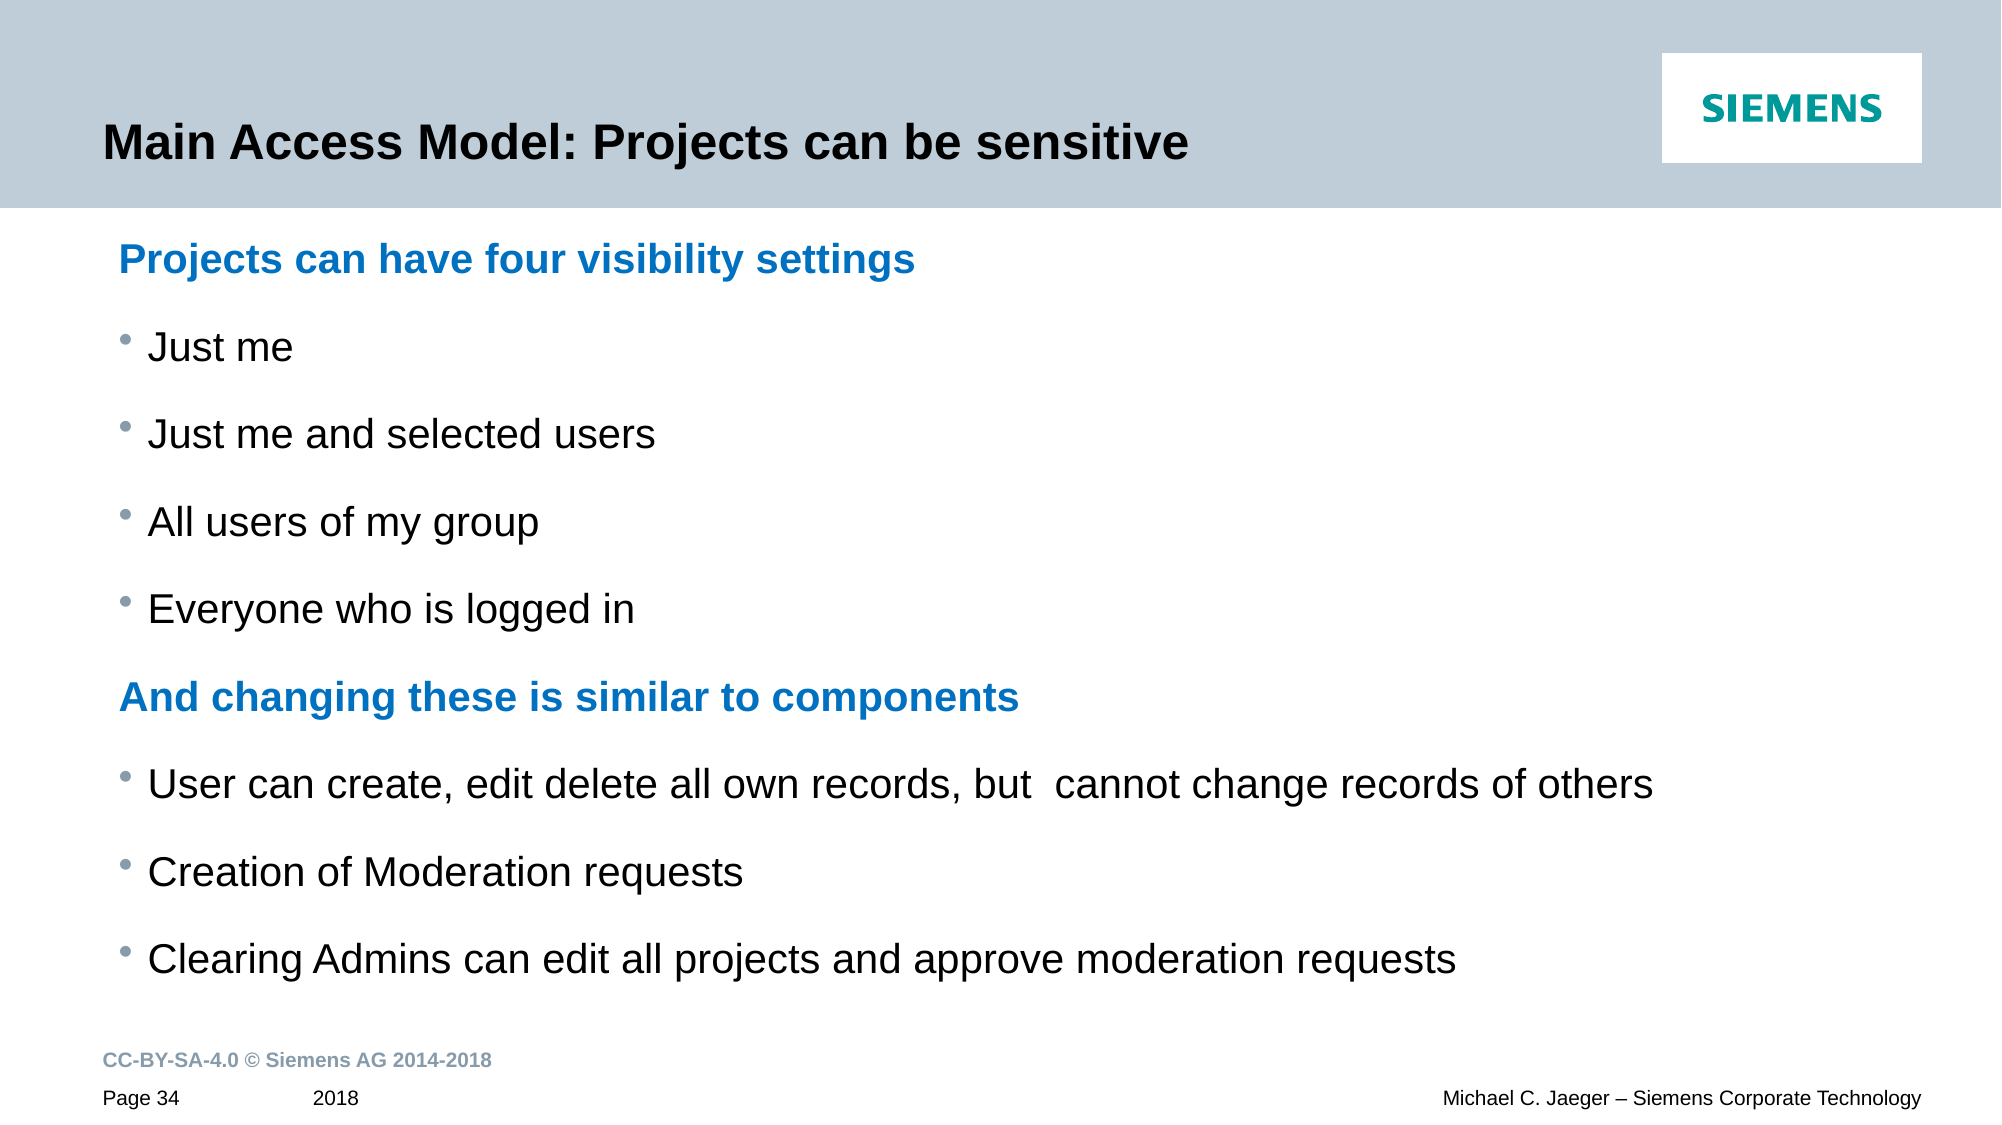

# Main Access Model: Projects can be sensitive
Projects can have four visibility settings
Just me
Just me and selected users
All users of my group
Everyone who is logged in
And changing these is similar to components
User can create, edit delete all own records, but cannot change records of others
Creation of Moderation requests
Clearing Admins can edit all projects and approve moderation requests